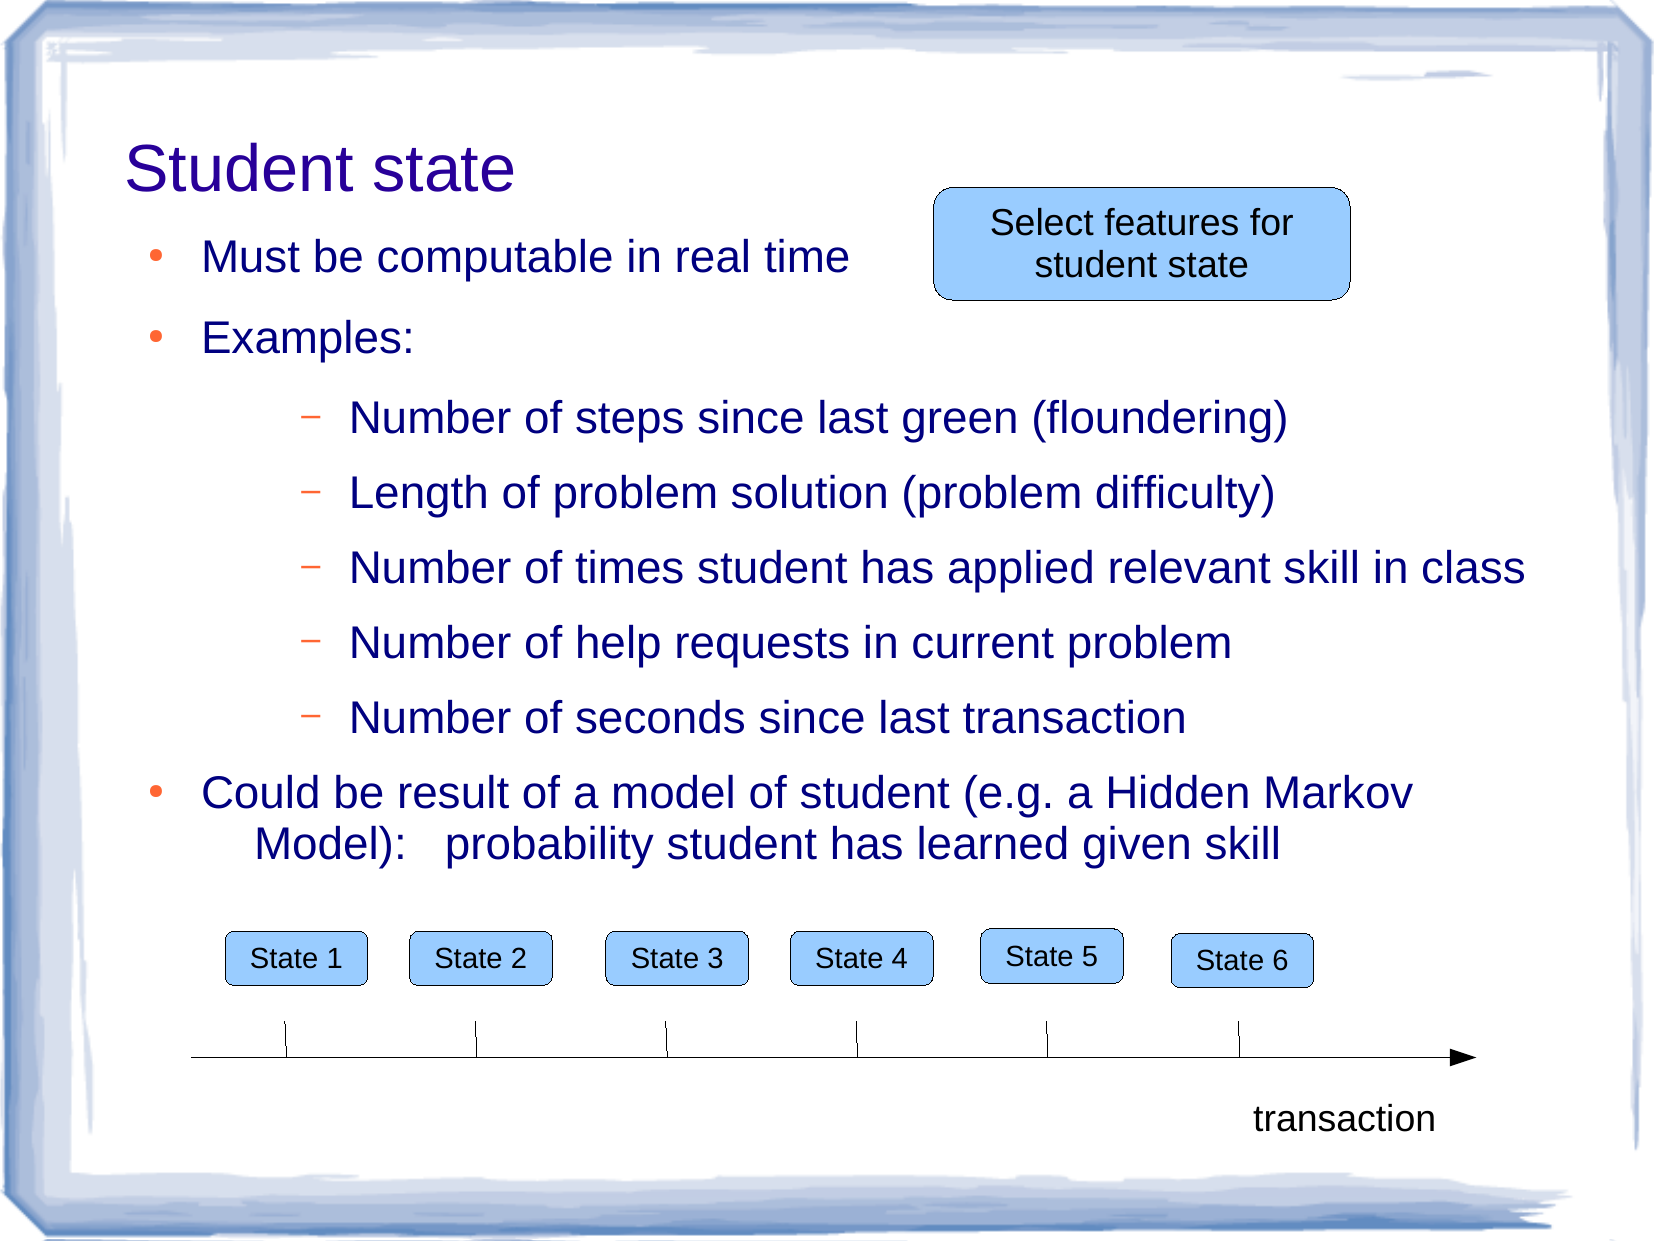

# Student state
Select features for student state
Must be computable in real time
Examples:
Number of steps since last green (floundering)
Length of problem solution (problem difficulty)
Number of times student has applied relevant skill in class
Number of help requests in current problem
Number of seconds since last transaction
Could be result of a model of student (e.g. a Hidden Markov Model): probability student has learned given skill
State 5
State 1
State 2
State 3
State 4
State 6
transaction